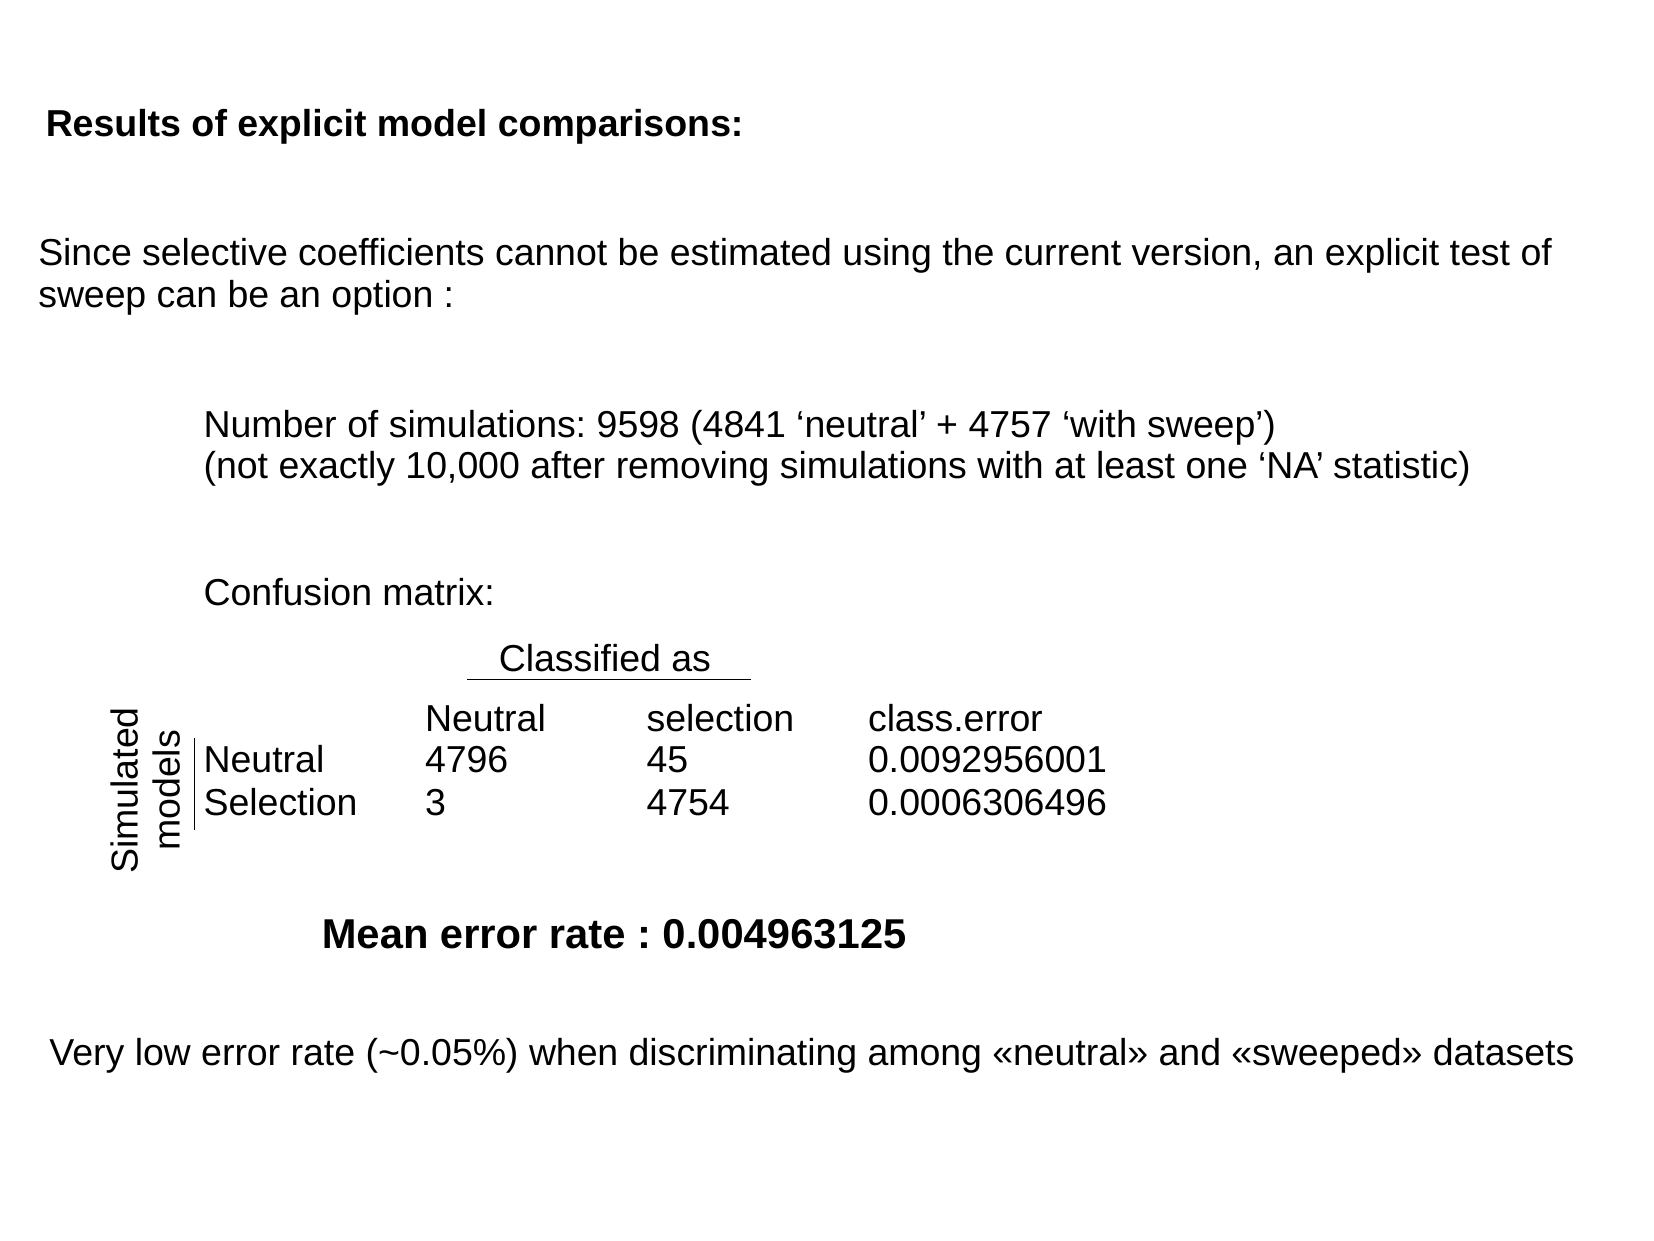

Results of explicit model comparisons:
Since selective coefficients cannot be estimated using the current version, an explicit test of
sweep can be an option :
Number of simulations: 9598 (4841 ‘neutral’ + 4757 ‘with sweep’)
(not exactly 10,000 after removing simulations with at least one ‘NA’ statistic)
Confusion matrix:
 		Neutral		selection		class.error
Neutral		4796		45			0.0092956001
Selection	3			4754		0.0006306496
Classified as
Simulated
models
Mean error rate : 0.004963125
Very low error rate (~0.05%) when discriminating among «neutral» and «sweeped» datasets